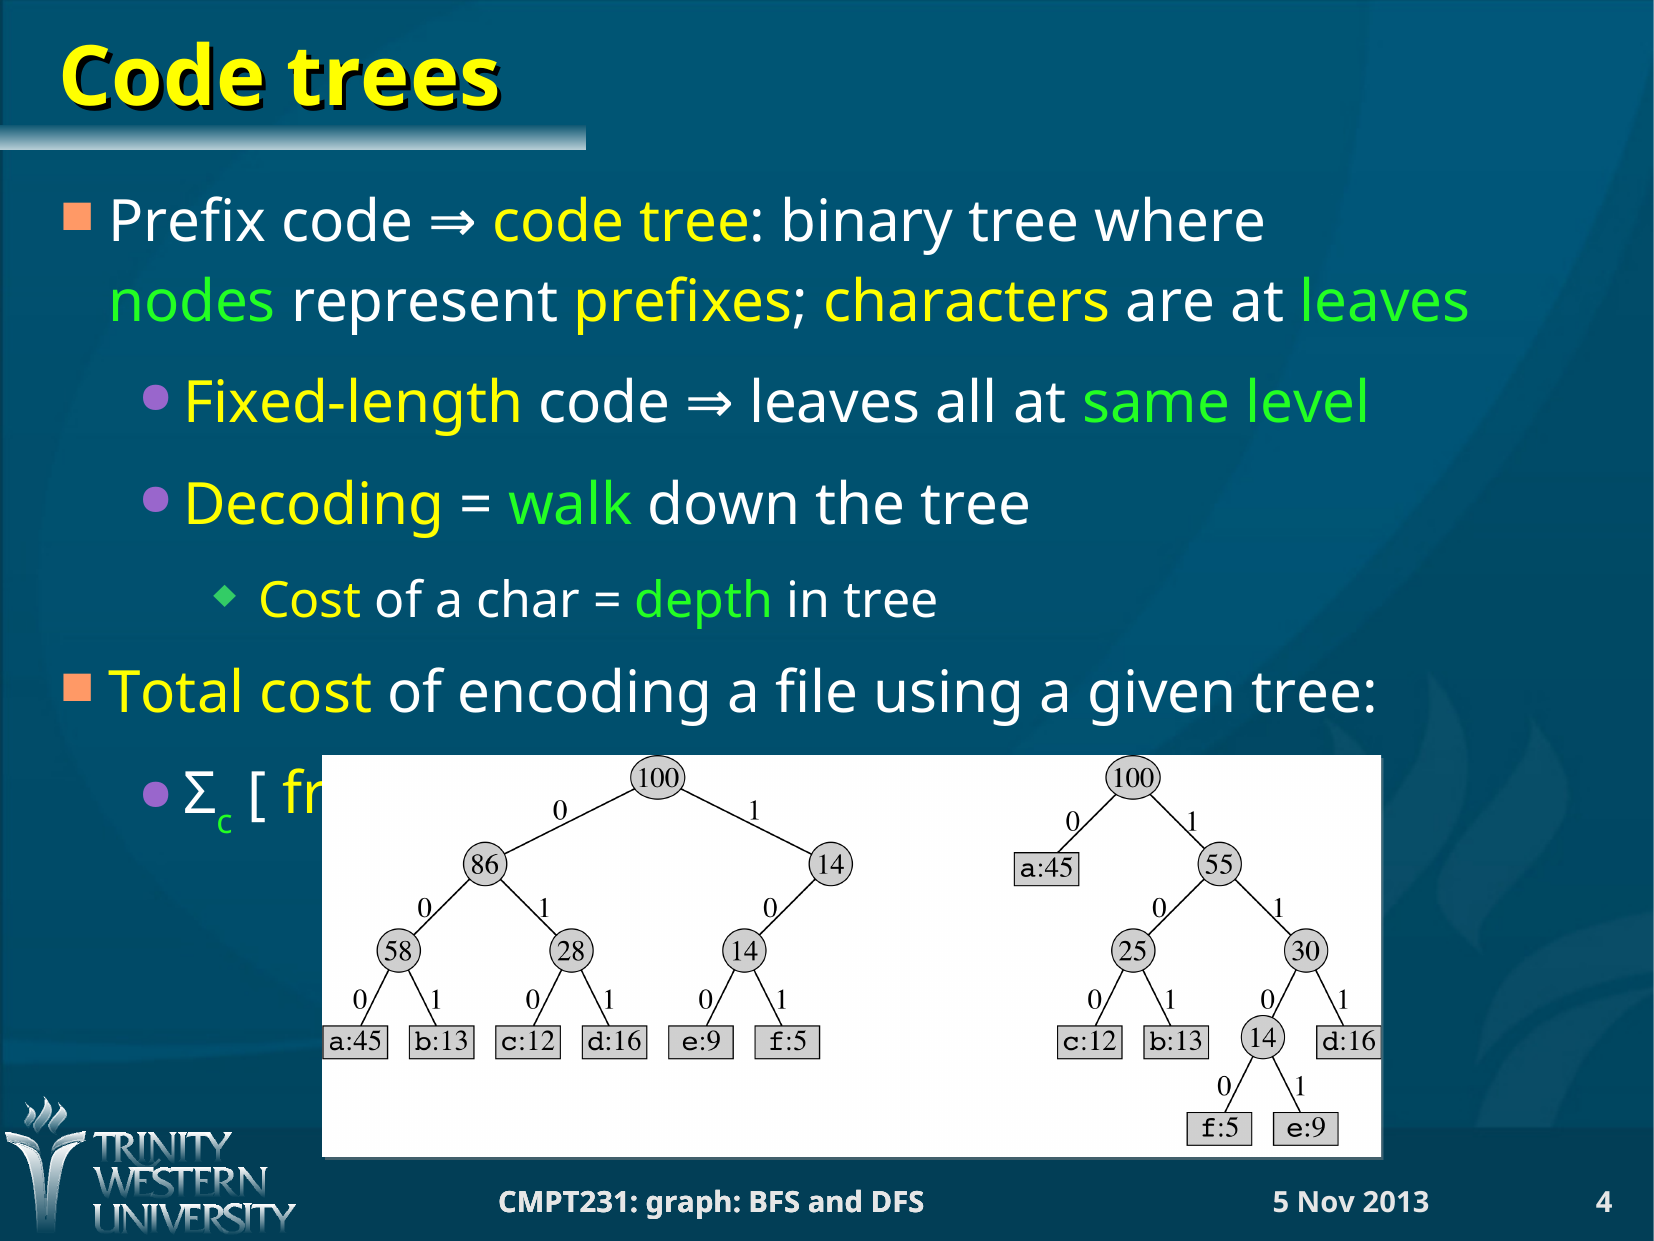

# Code trees
Prefix code ⇒ code tree: binary tree where
nodes represent prefixes; characters are at leaves
Fixed-length code ⇒ leaves all at same level
Decoding = walk down the tree
Cost of a char = depth in tree
Total cost of encoding a file using a given tree:
Σc [ freq(c) * depth(c) ]
CMPT231: graph: BFS and DFS
5 Nov 2013
4